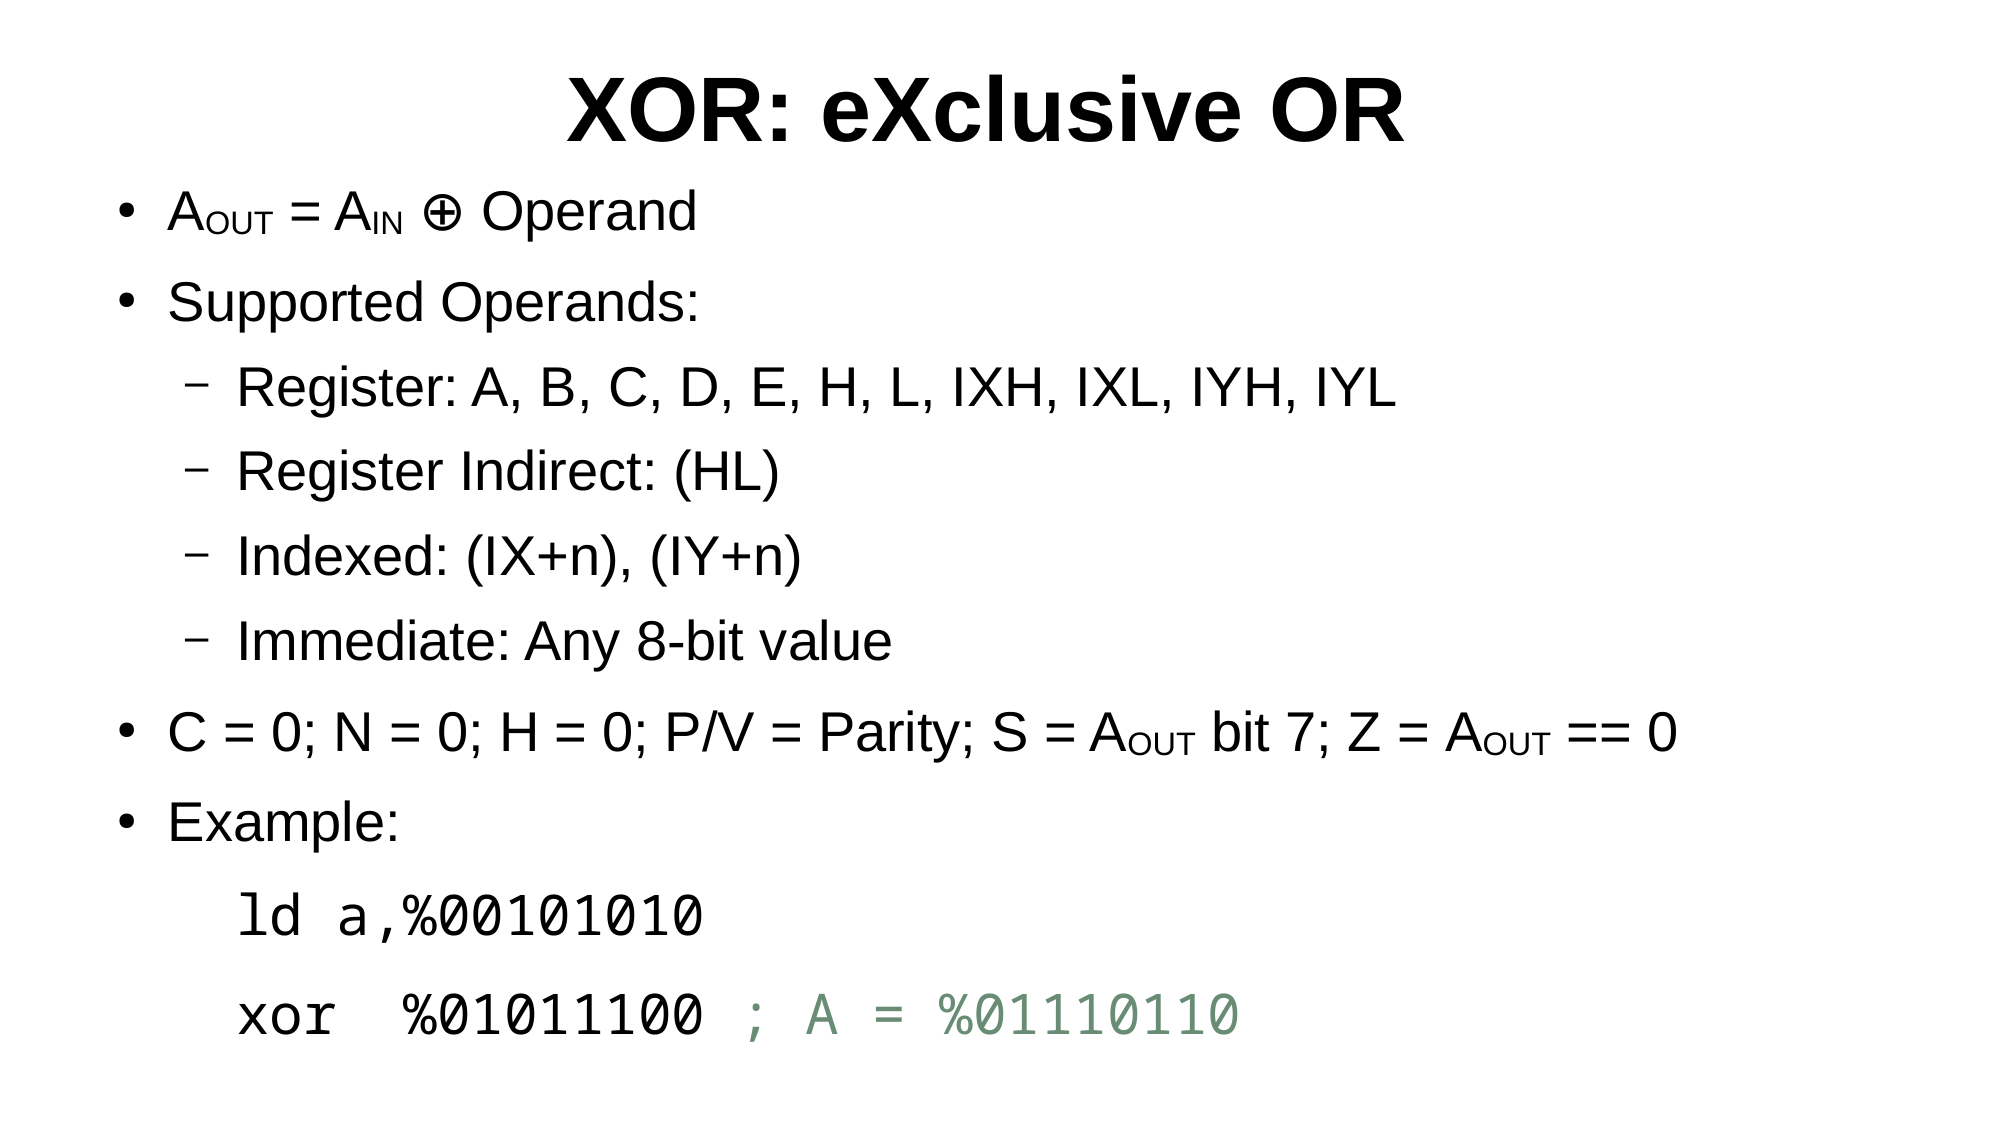

# XOR: eXclusive OR
AOUT = AIN ⊕ Operand
Supported Operands:
Register: A, B, C, D, E, H, L, IXH, IXL, IYH, IYL
Register Indirect: (HL)
Indexed: (IX+n), (IY+n)
Immediate: Any 8-bit value
C = 0; N = 0; H = 0; P/V = Parity; S = AOUT bit 7; Z = AOUT == 0
Example:
ld a,%00101010
xor %01011100 ; A = %01110110